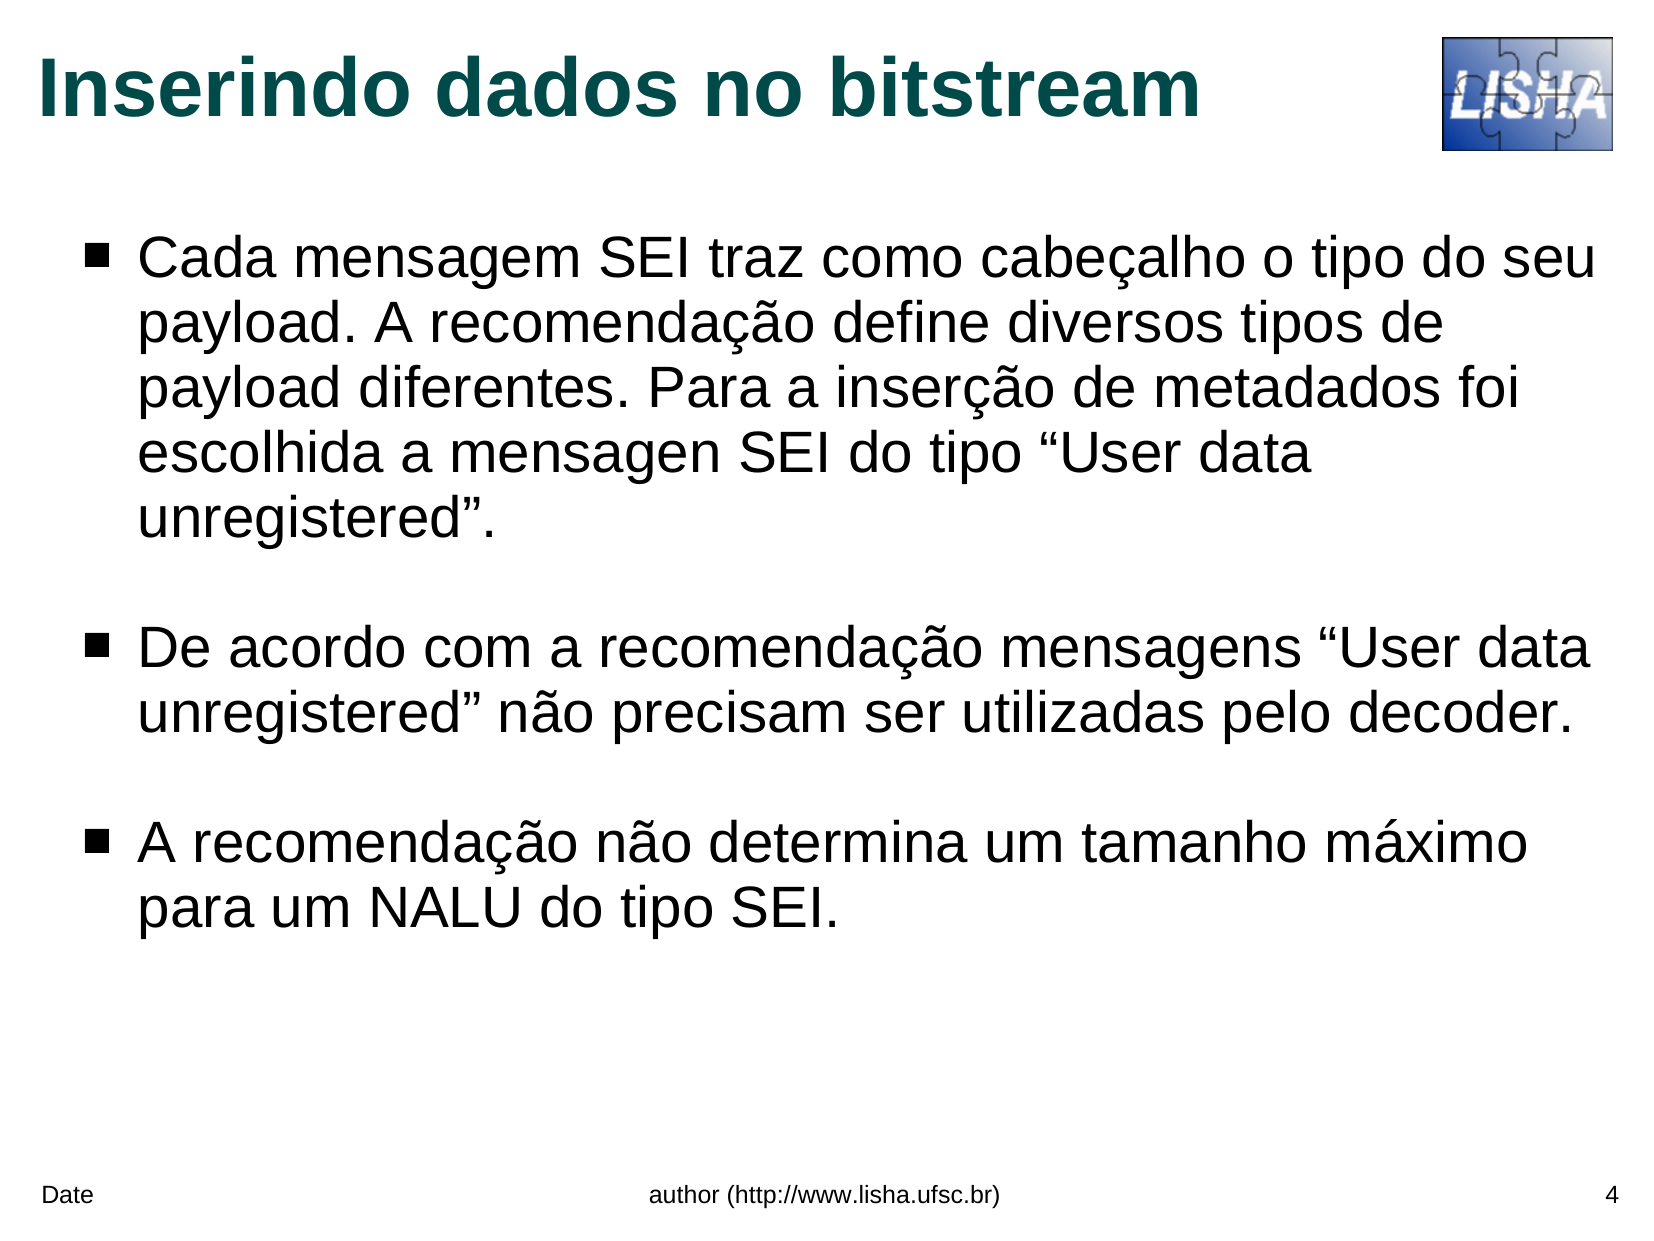

# Inserindo dados no bitstream
Cada mensagem SEI traz como cabeçalho o tipo do seu payload. A recomendação define diversos tipos de payload diferentes. Para a inserção de metadados foi escolhida a mensagen SEI do tipo “User data unregistered”.
De acordo com a recomendação mensagens “User data unregistered” não precisam ser utilizadas pelo decoder.
A recomendação não determina um tamanho máximo para um NALU do tipo SEI.